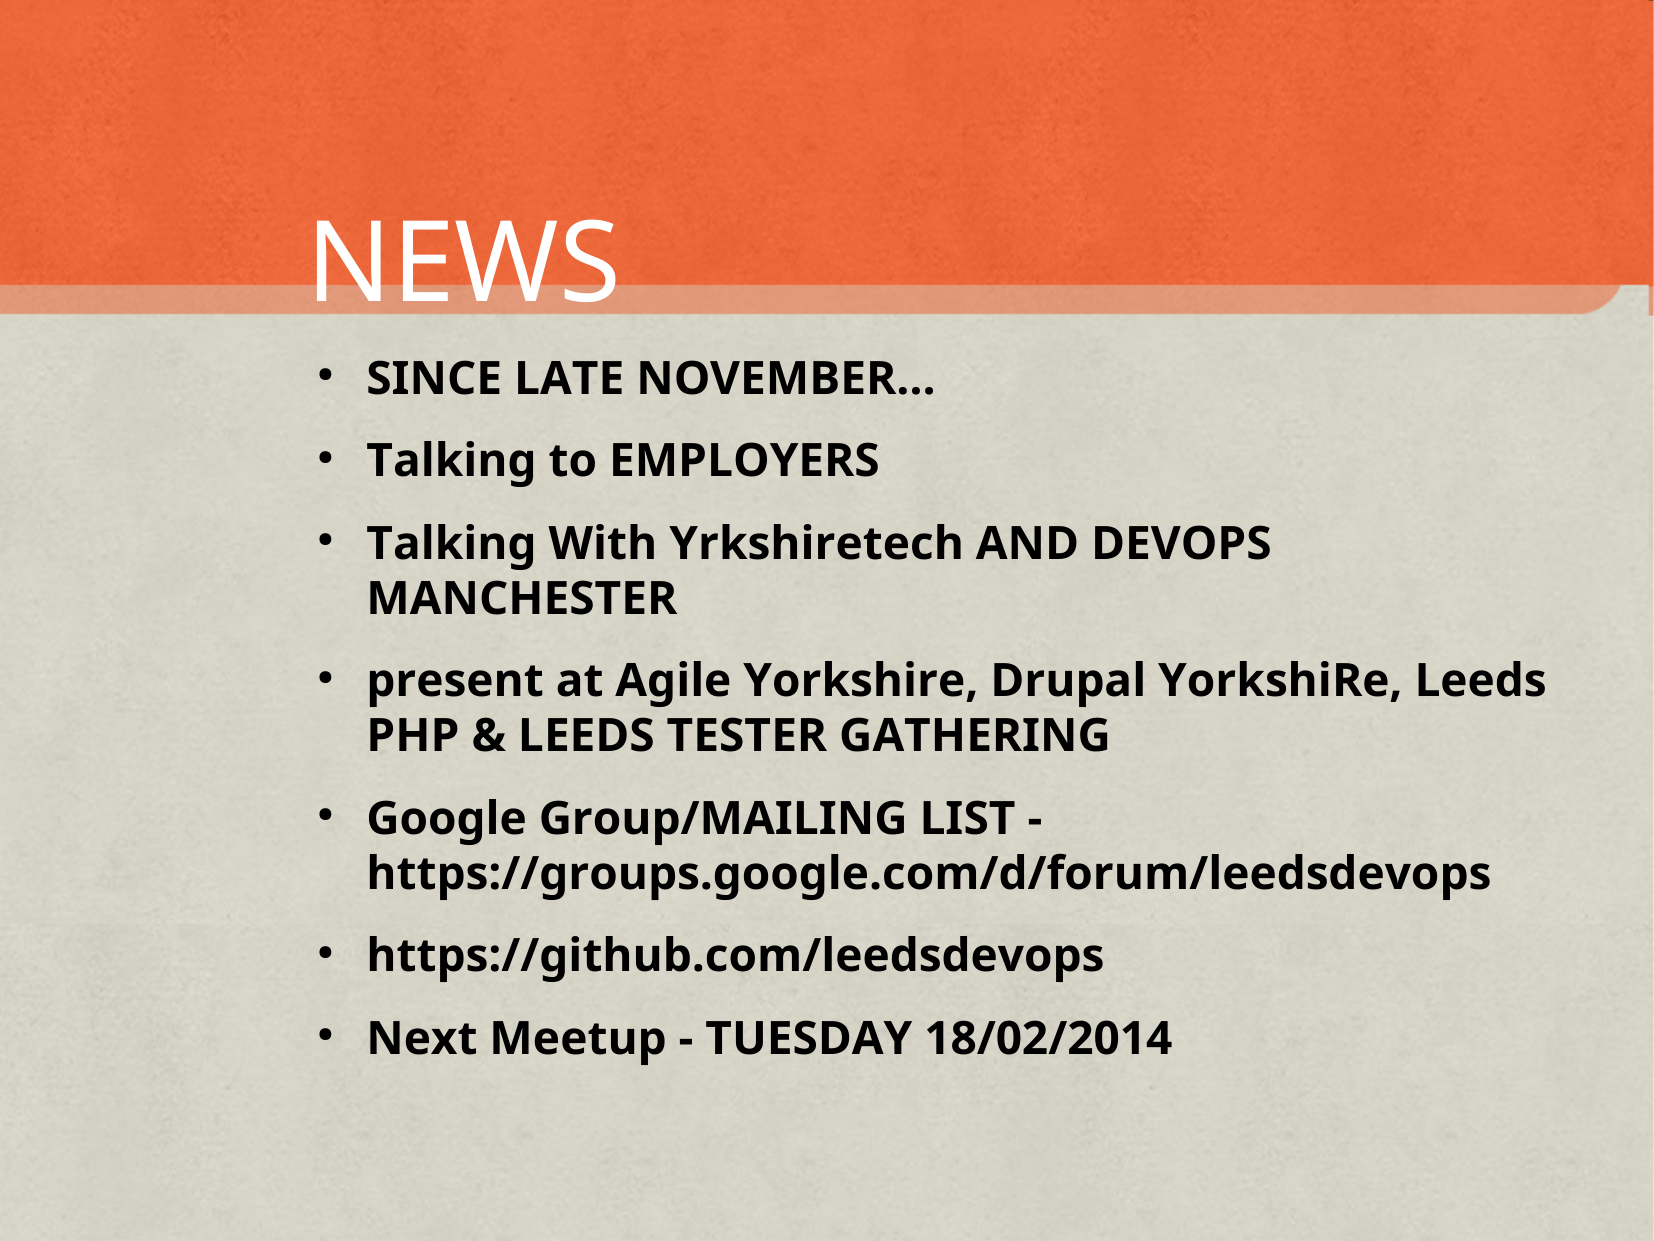

# NEWS
SINCE LATE NOVEMBER…
Talking to EMPLOYERS
Talking With Yrkshiretech AND DEVOPS MANCHESTER
present at Agile Yorkshire, Drupal YorkshiRe, Leeds PHP & LEEDS TESTER GATHERING
Google Group/MAILING LIST - https://groups.google.com/d/forum/leedsdevops
https://github.com/leedsdevops
Next Meetup - TUESDAY 18/02/2014